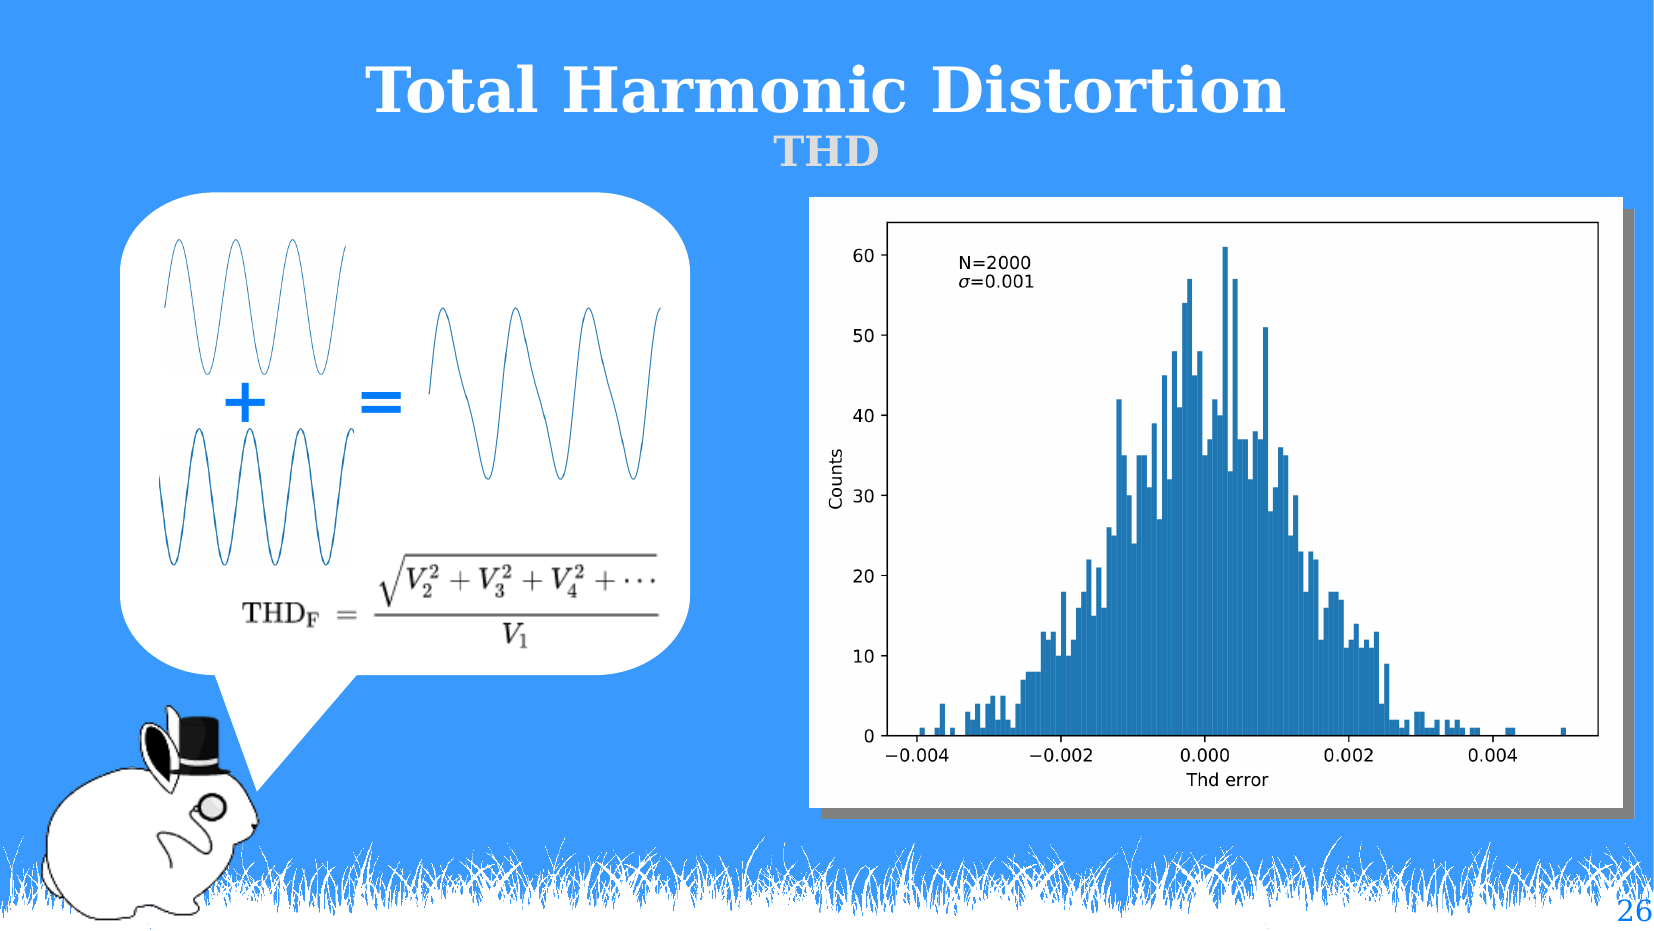

# Total Harmonic Distortion THD
+
=
26